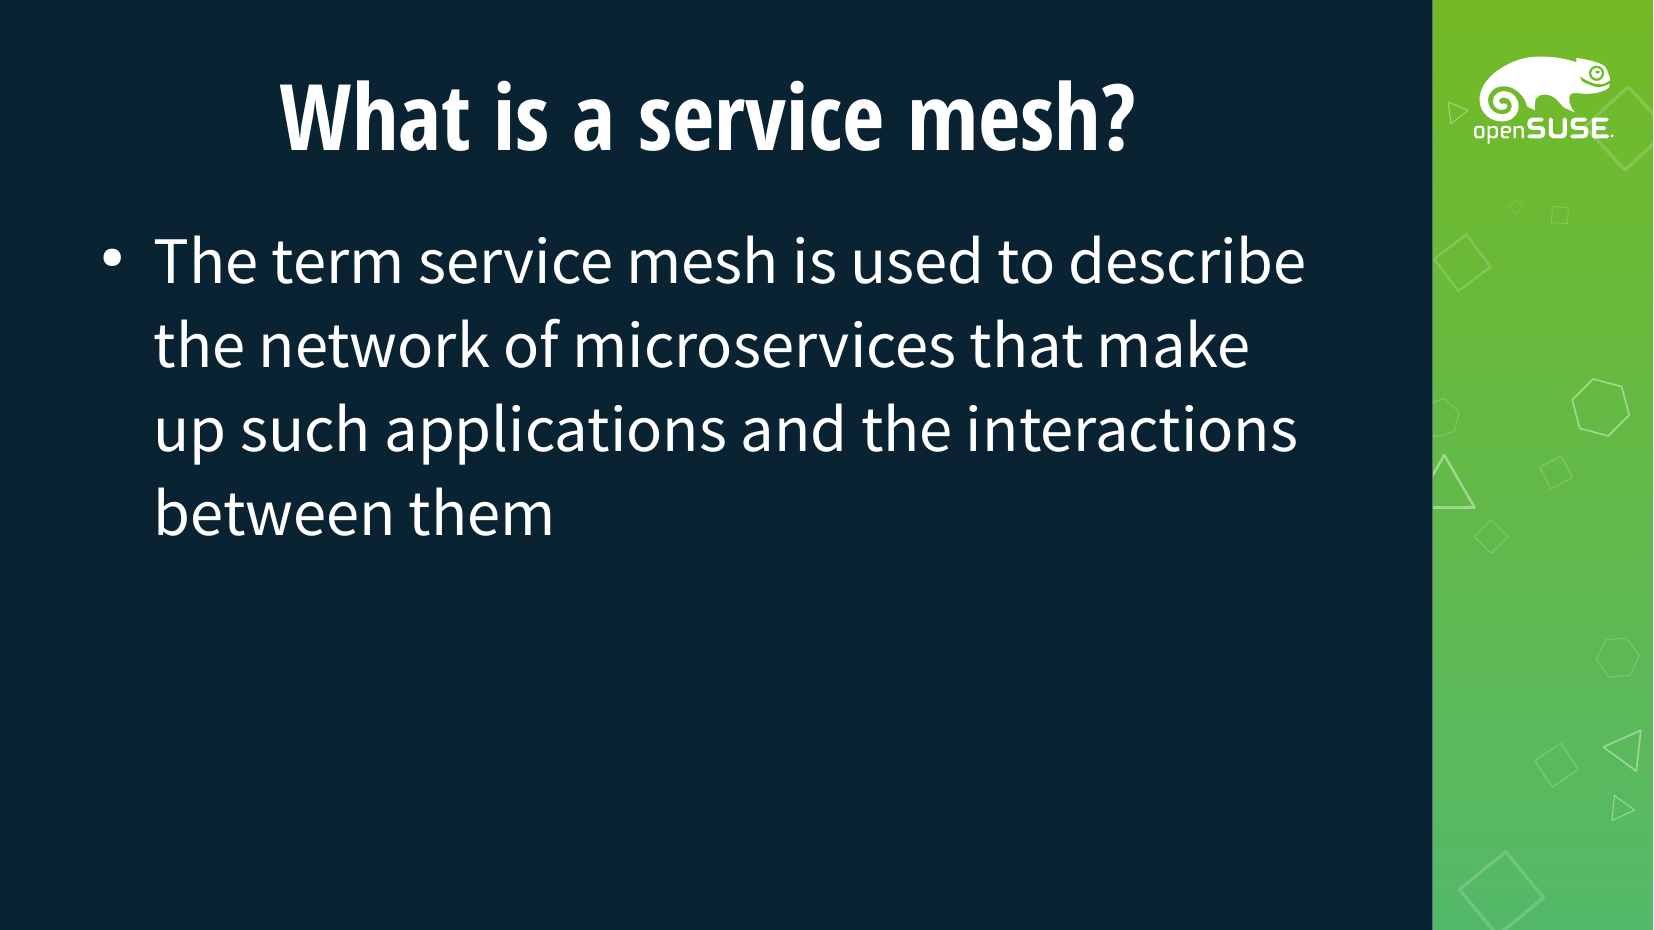

# What is a service mesh?
The term service mesh is used to describe the network of microservices that make up such applications and the interactions between them